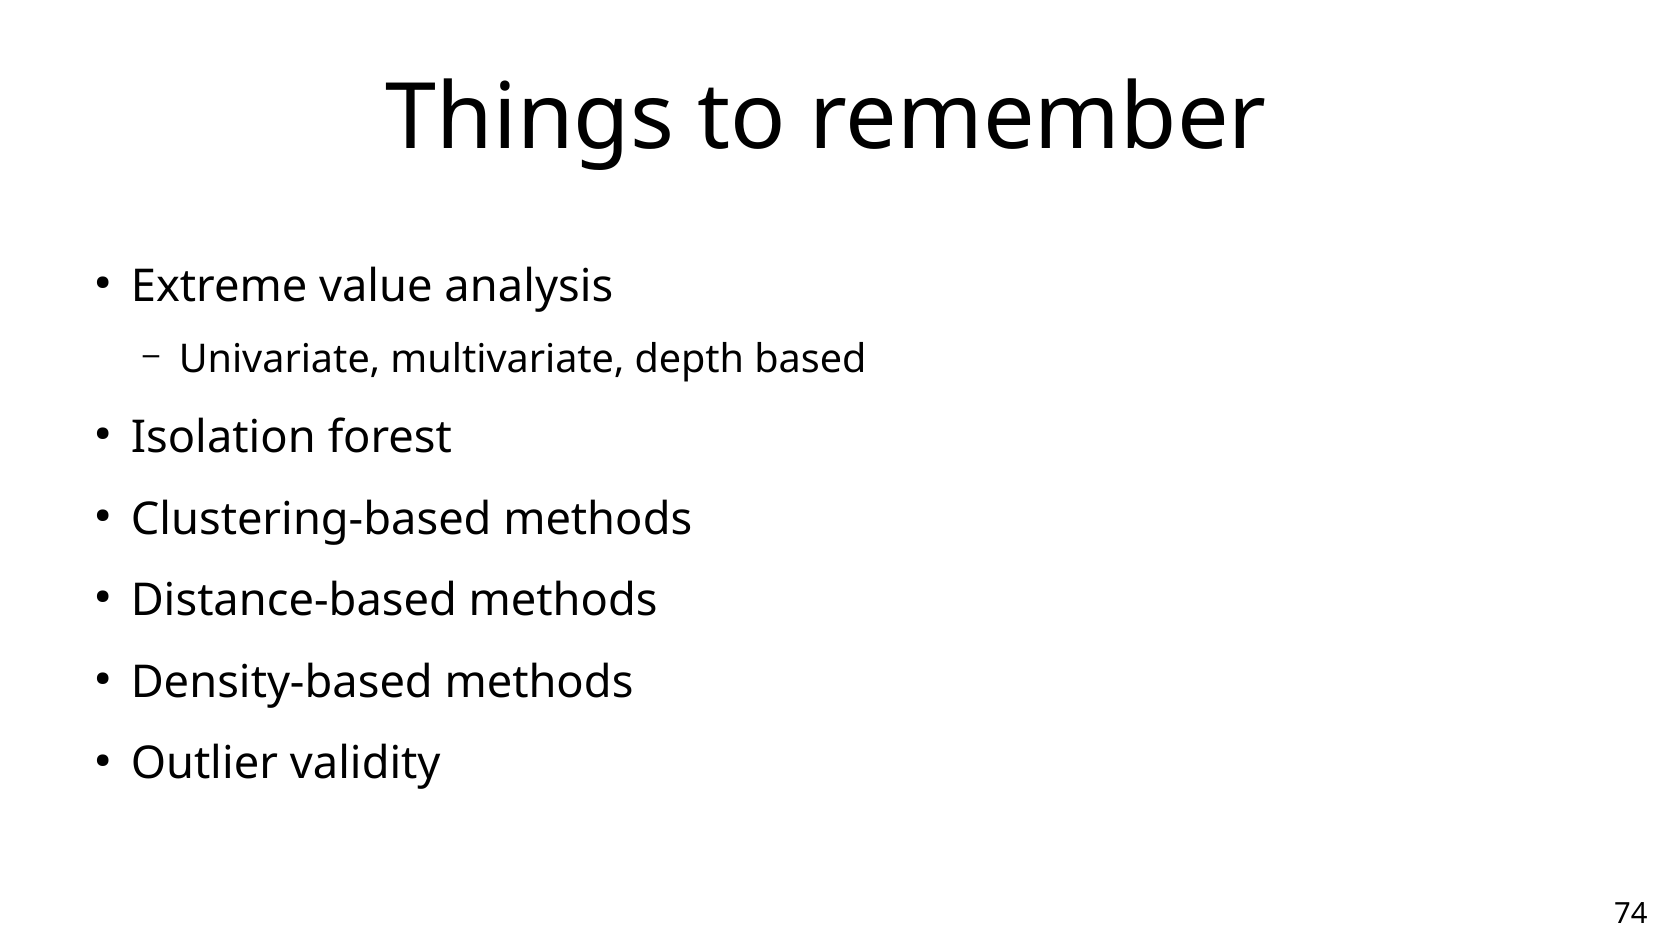

# Things to remember
Extreme value analysis
Univariate, multivariate, depth based
Isolation forest
Clustering-based methods
Distance-based methods
Density-based methods
Outlier validity
74